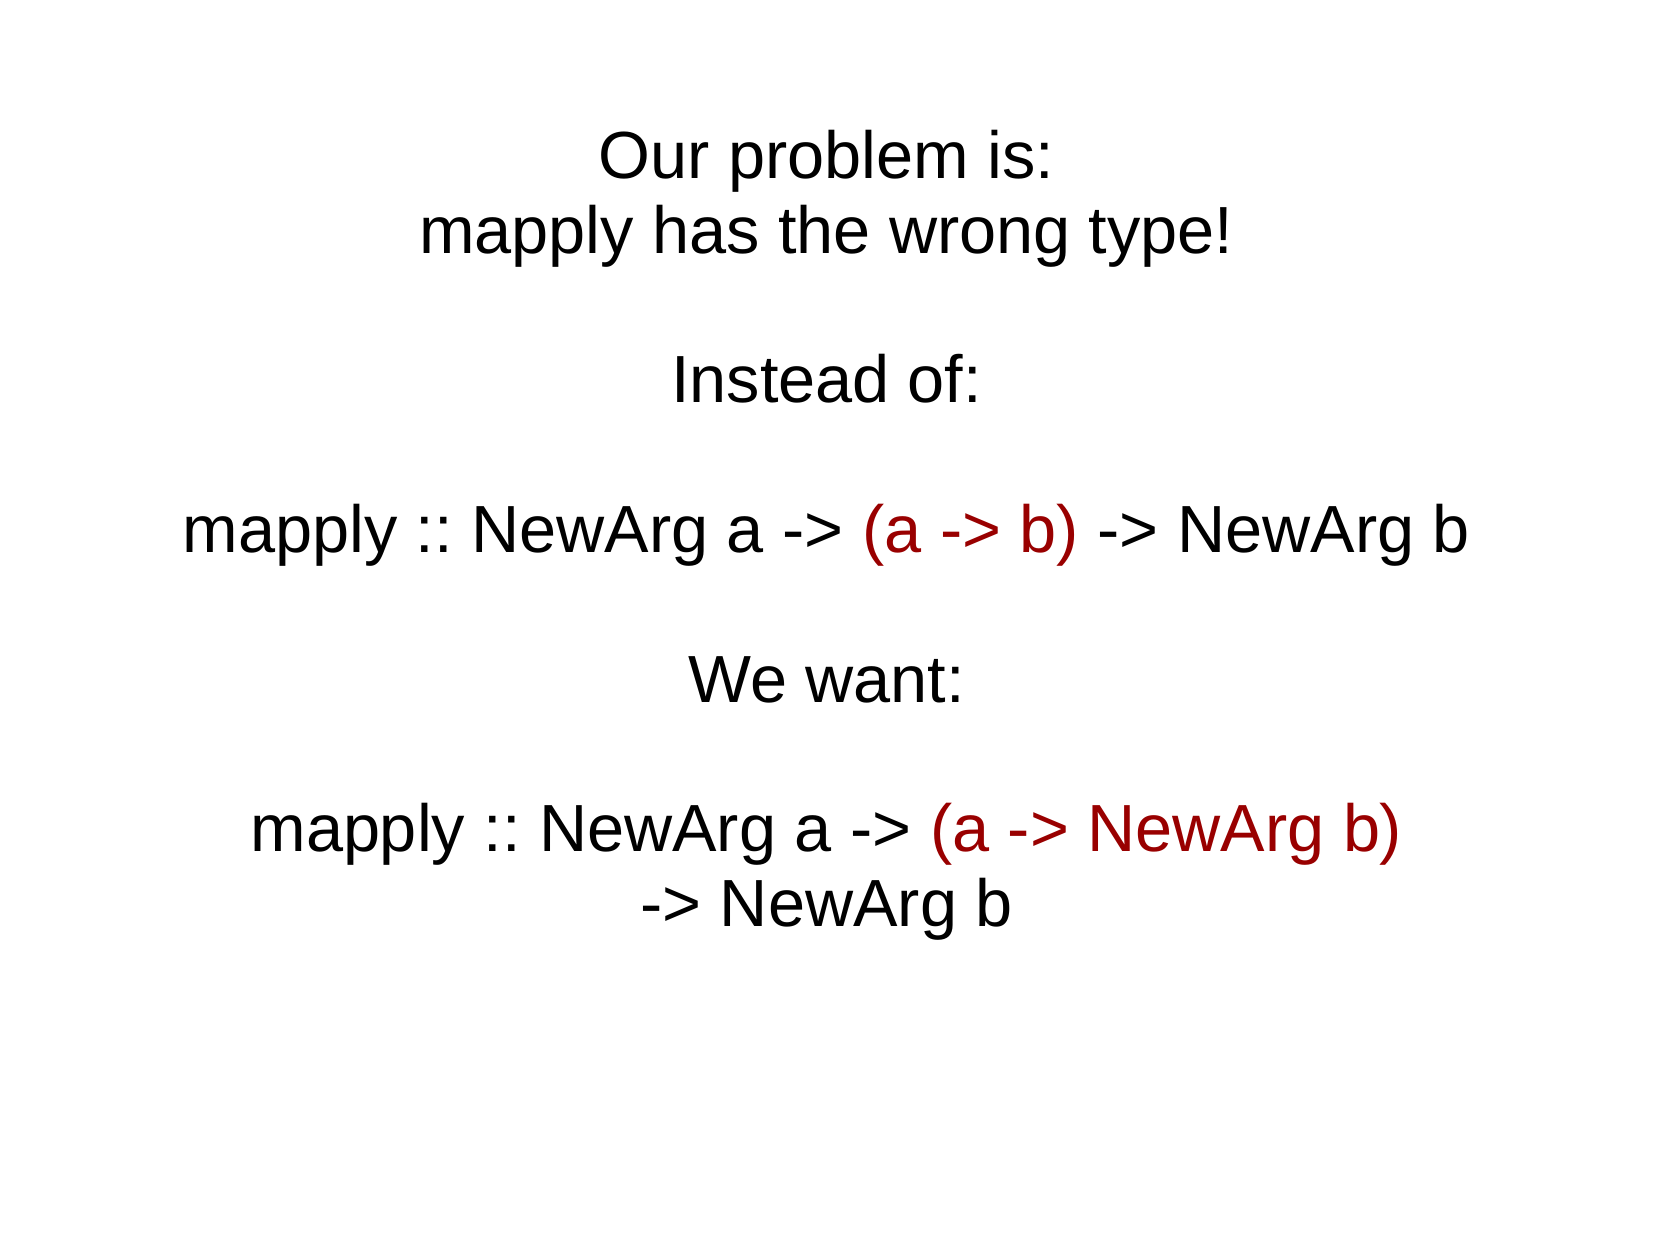

# Our problem is:
mapply has the wrong type!
Instead of:
mapply :: NewArg a -> (a -> b) -> NewArg b
We want:
mapply :: NewArg a -> (a -> NewArg b)
-> NewArg b